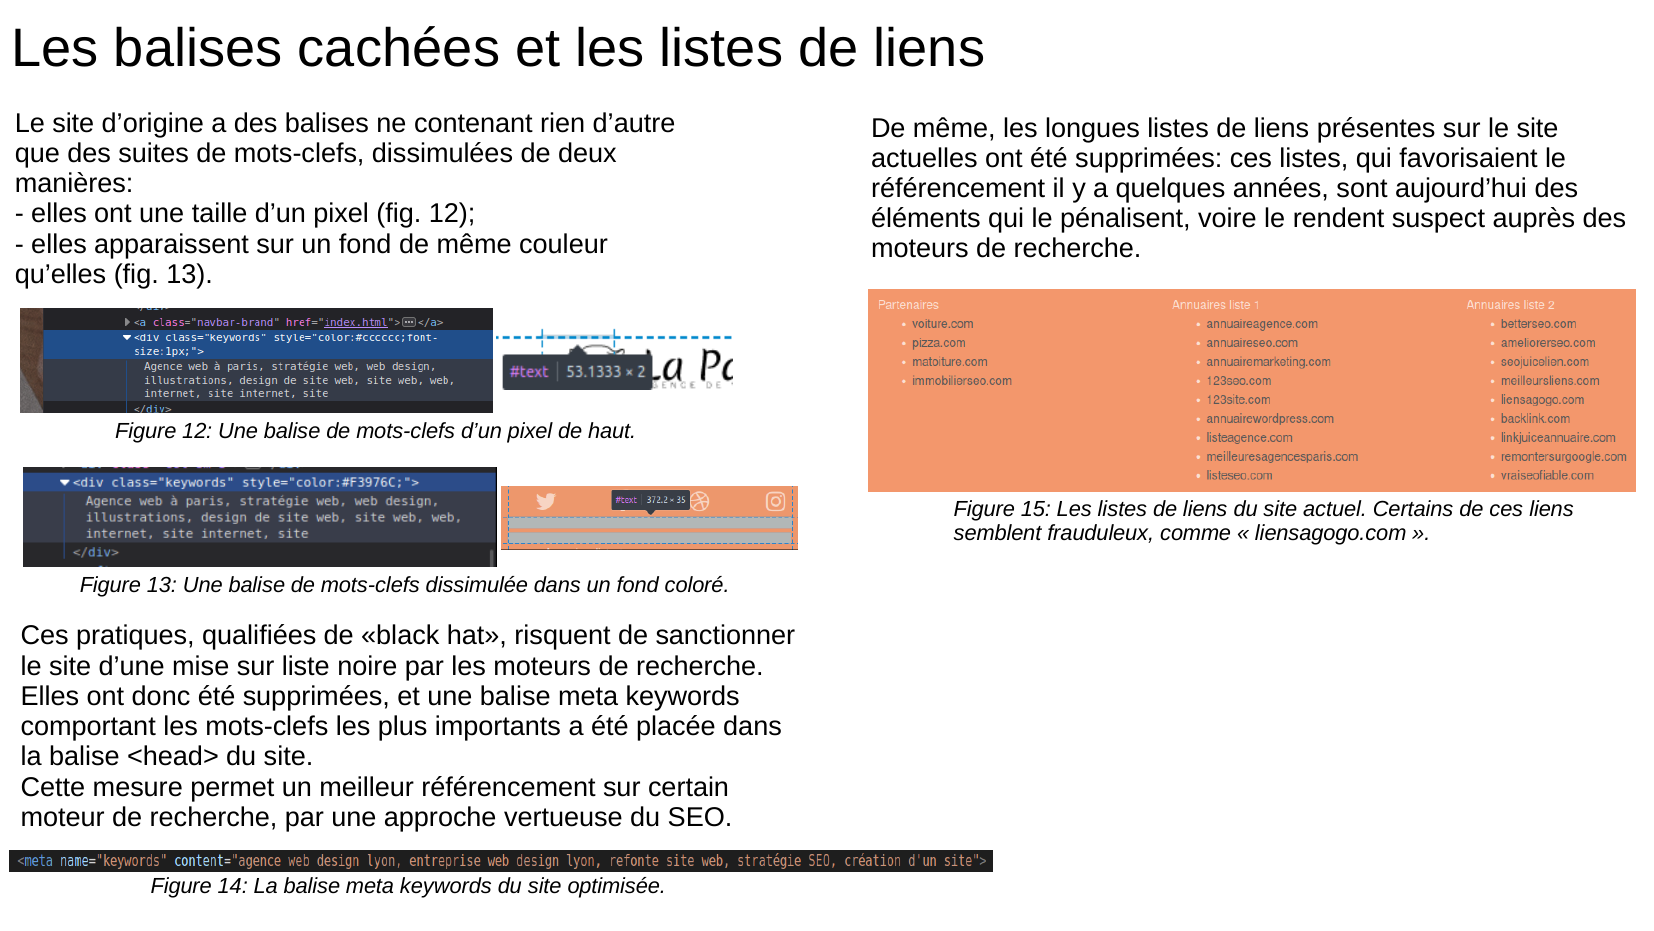

# Les balises cachées et les listes de liens
Le site d’origine a des balises ne contenant rien d’autre que des suites de mots-clefs, dissimulées de deux manières:
- elles ont une taille d’un pixel (fig. 12);
- elles apparaissent sur un fond de même couleur qu’elles (fig. 13).
De même, les longues listes de liens présentes sur le site actuelles ont été supprimées: ces listes, qui favorisaient le référencement il y a quelques années, sont aujourd’hui des éléments qui le pénalisent, voire le rendent suspect auprès des moteurs de recherche.
Figure 12: Une balise de mots-clefs d’un pixel de haut.
Figure 15: Les listes de liens du site actuel. Certains de ces liens semblent frauduleux, comme « liensagogo.com ».
Figure 13: Une balise de mots-clefs dissimulée dans un fond coloré.
Ces pratiques, qualifiées de «black hat», risquent de sanctionner le site d’une mise sur liste noire par les moteurs de recherche.
Elles ont donc été supprimées, et une balise meta keywords comportant les mots-clefs les plus importants a été placée dans la balise <head> du site.
Cette mesure permet un meilleur référencement sur certain moteur de recherche, par une approche vertueuse du SEO.
Figure 14: La balise meta keywords du site optimisée.